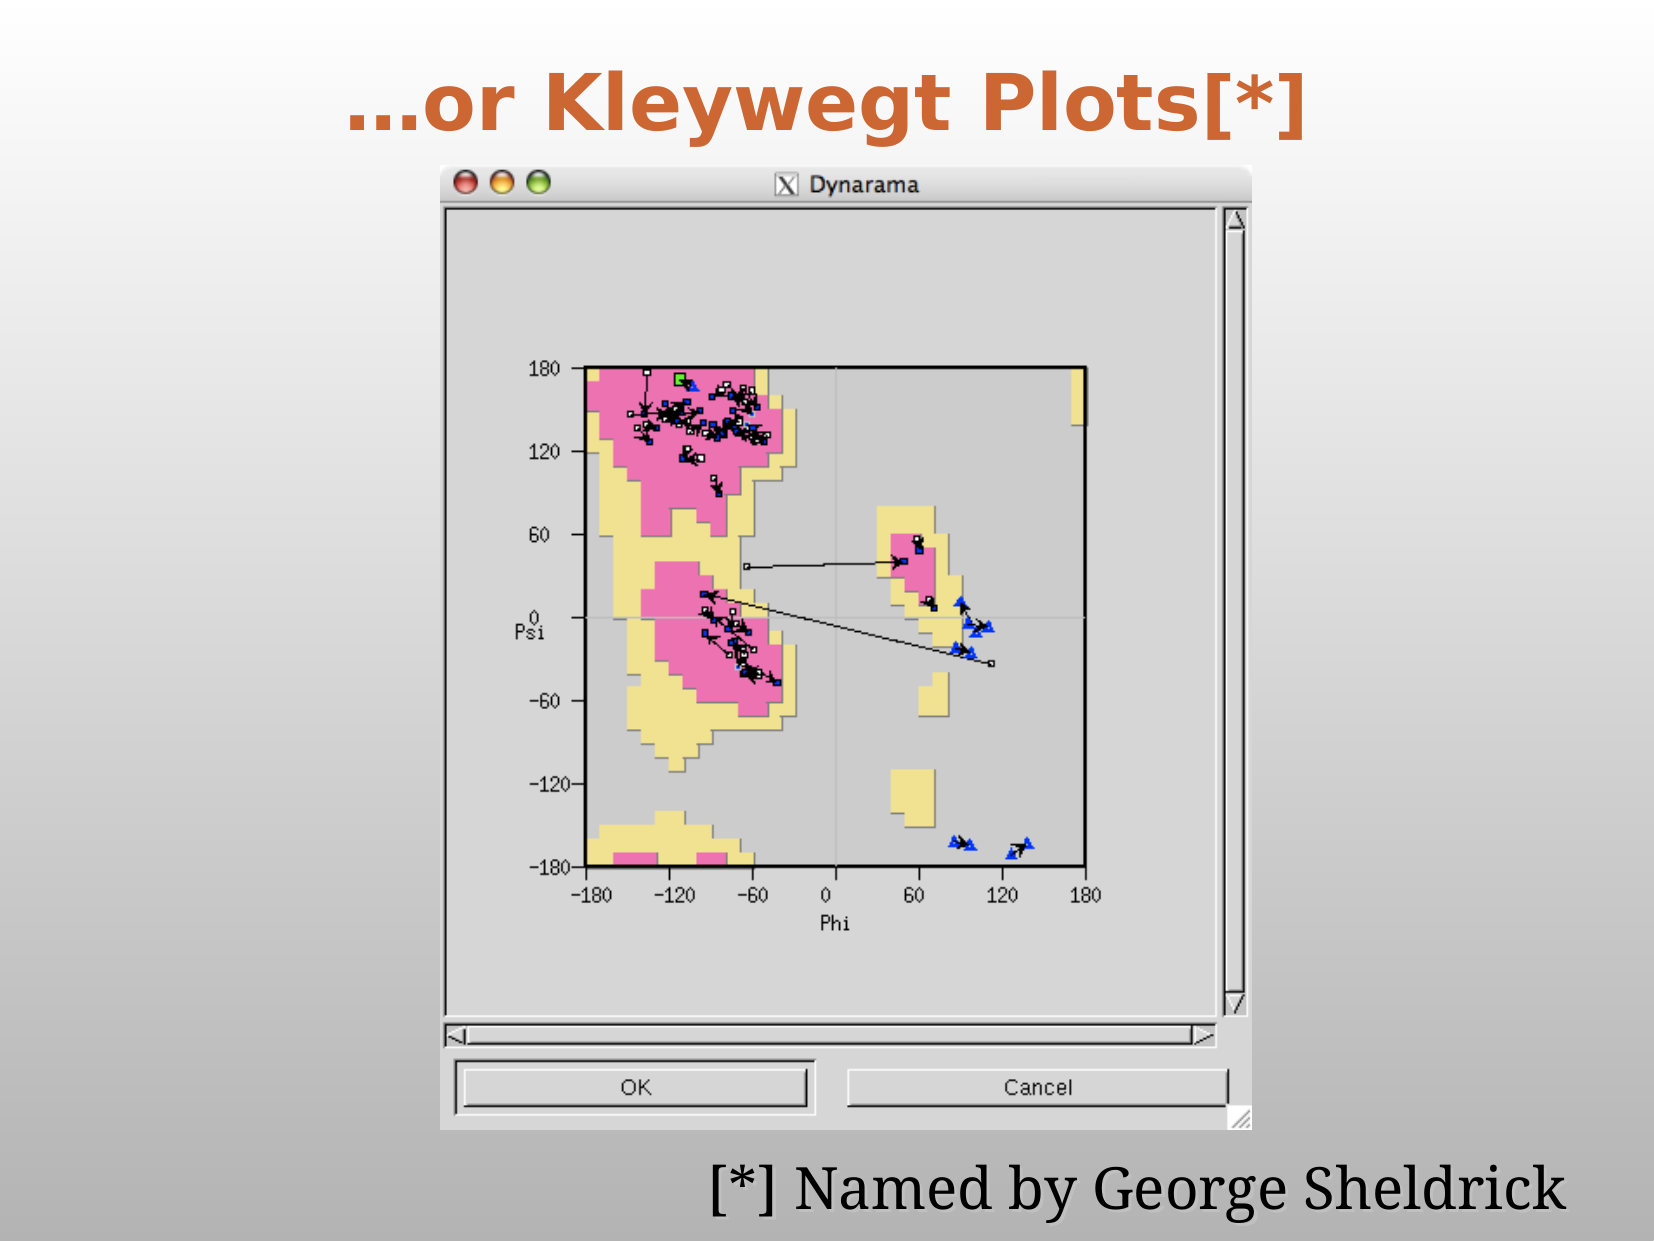

# …or Kleywegt Plots[*]
[*] Named by George Sheldrick